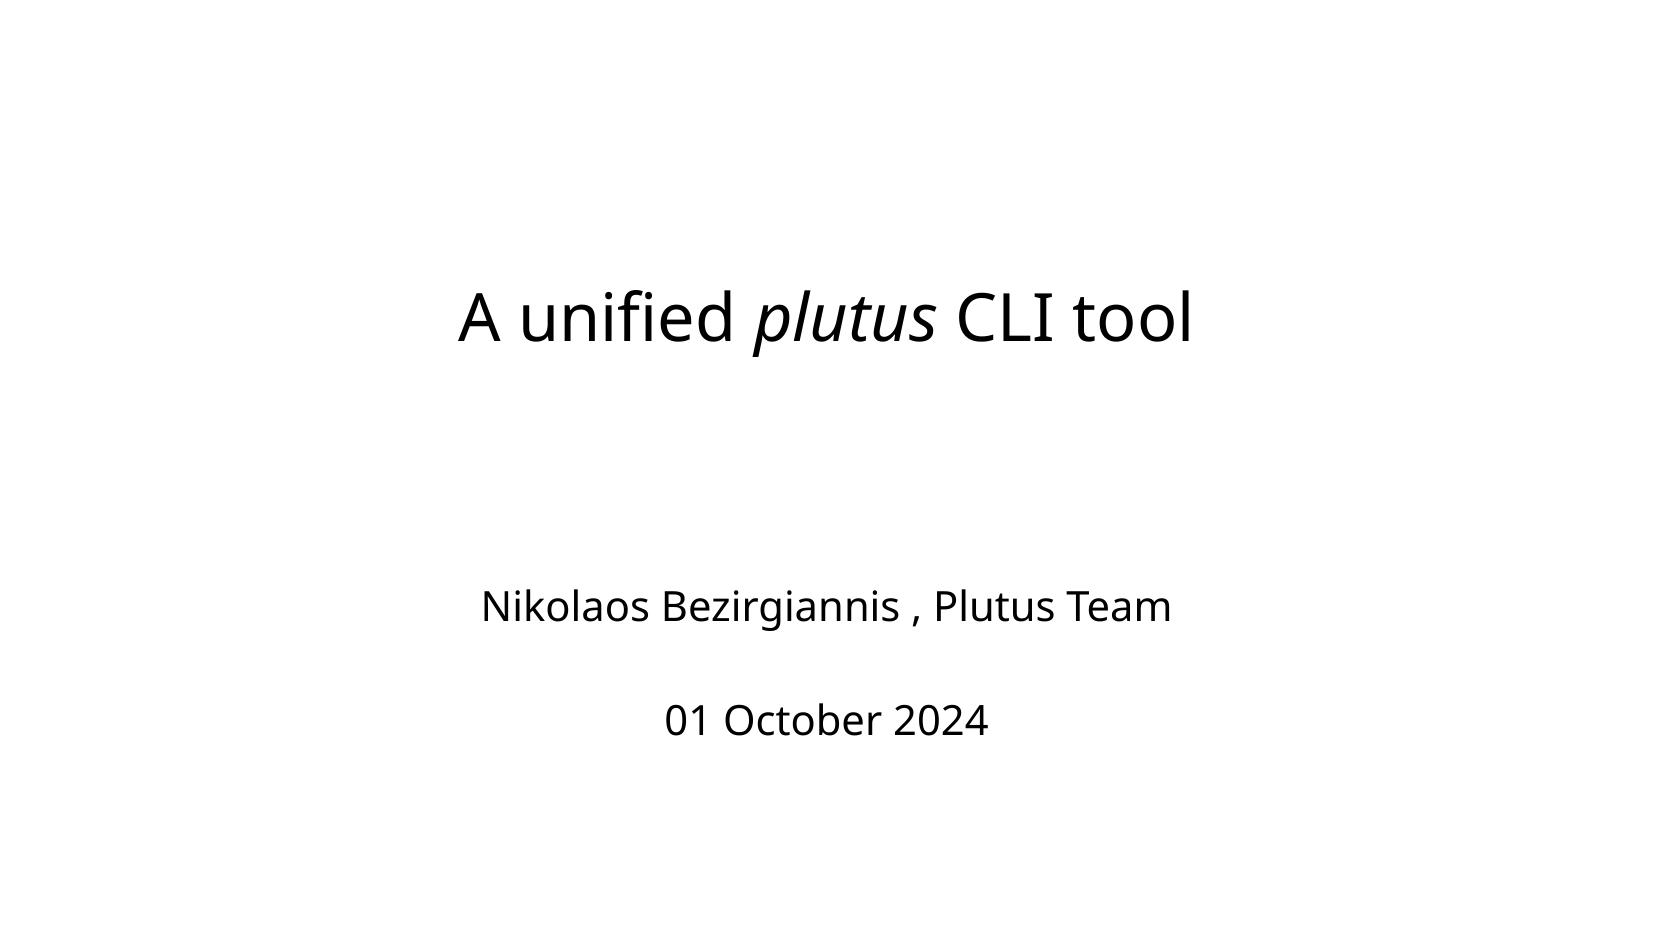

# A unified plutus CLI tool
Nikolaos Bezirgiannis , Plutus Team
01 October 2024